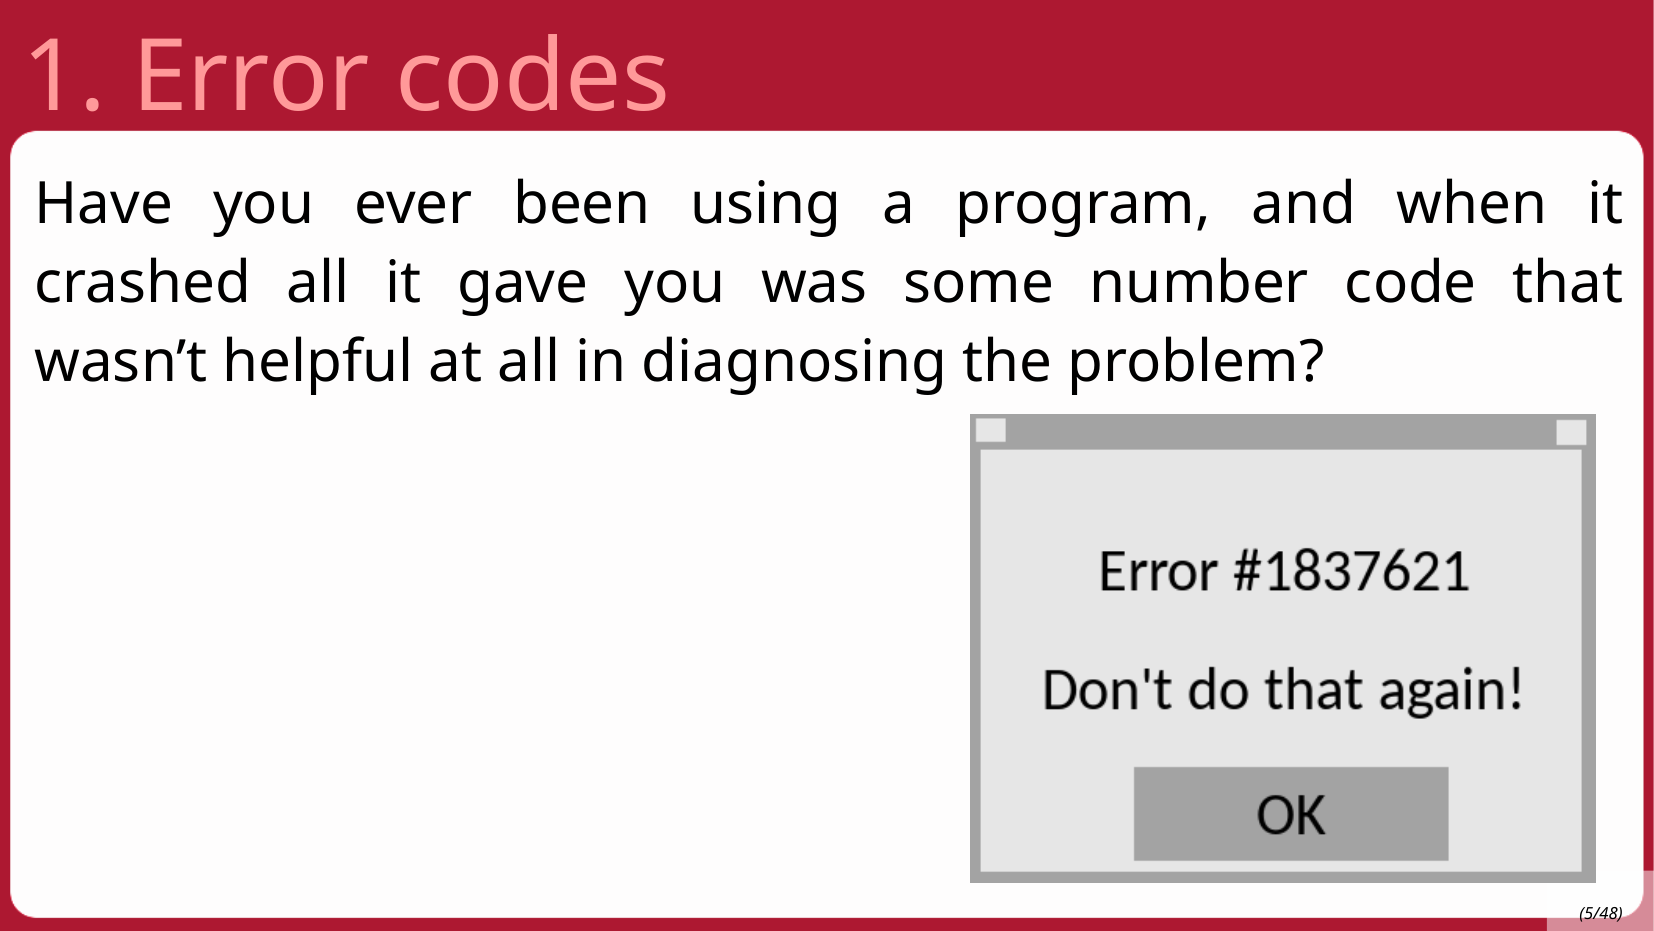

# 1. Error codes
Have you ever been using a program, and when it crashed all it gave you was some number code that wasn’t helpful at all in diagnosing the problem?